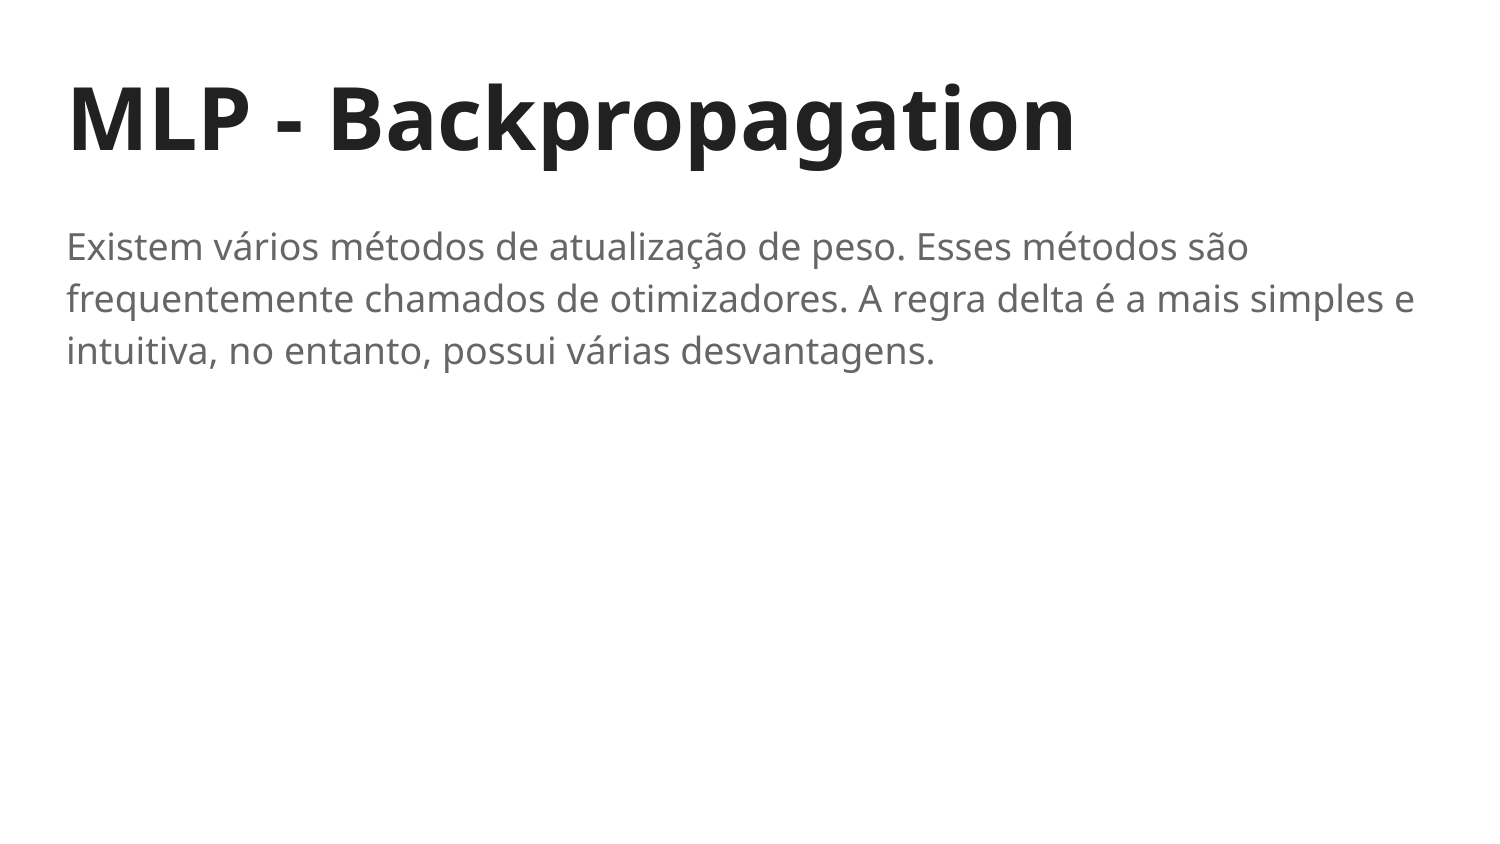

# MLP - Backpropagation
Existem vários métodos de atualização de peso. Esses métodos são frequentemente chamados de otimizadores. A regra delta é a mais simples e intuitiva, no entanto, possui várias desvantagens.